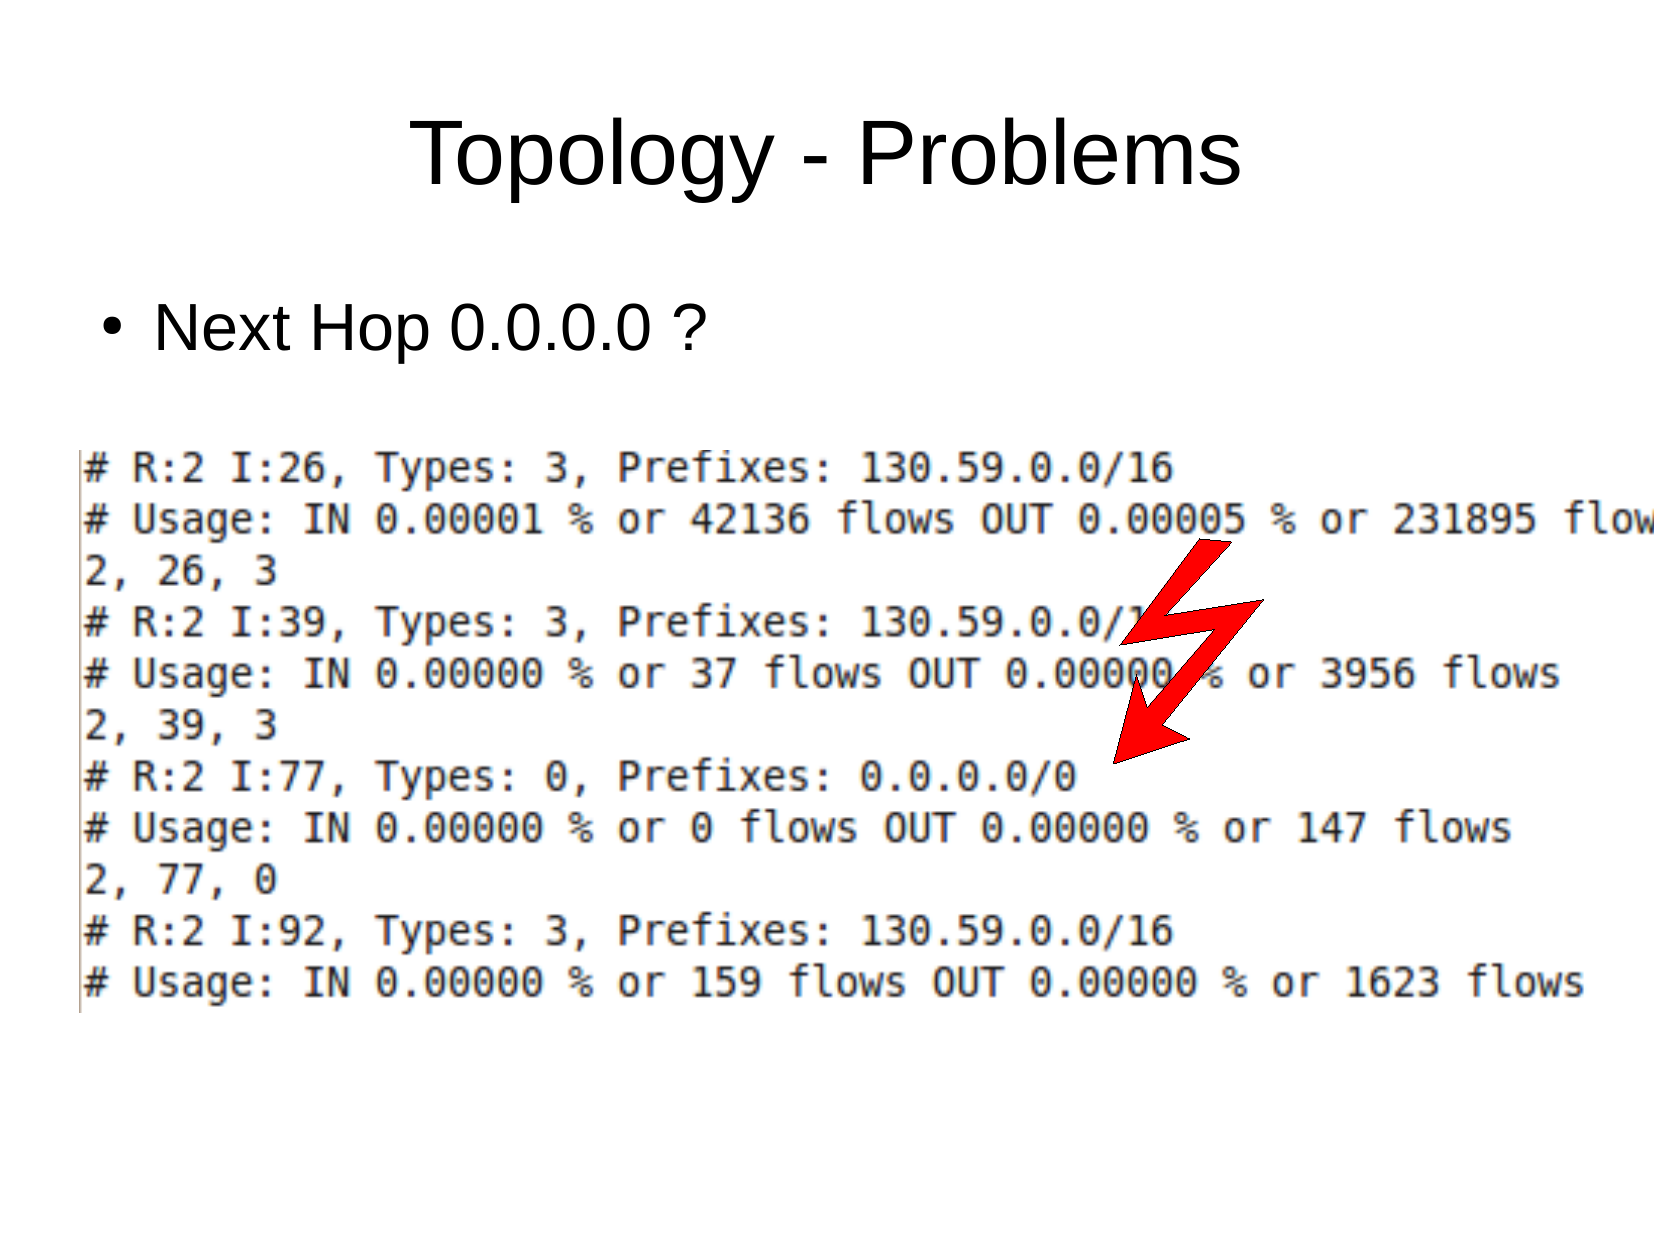

# Topology - Problems
Next Hop 0.0.0.0 ?